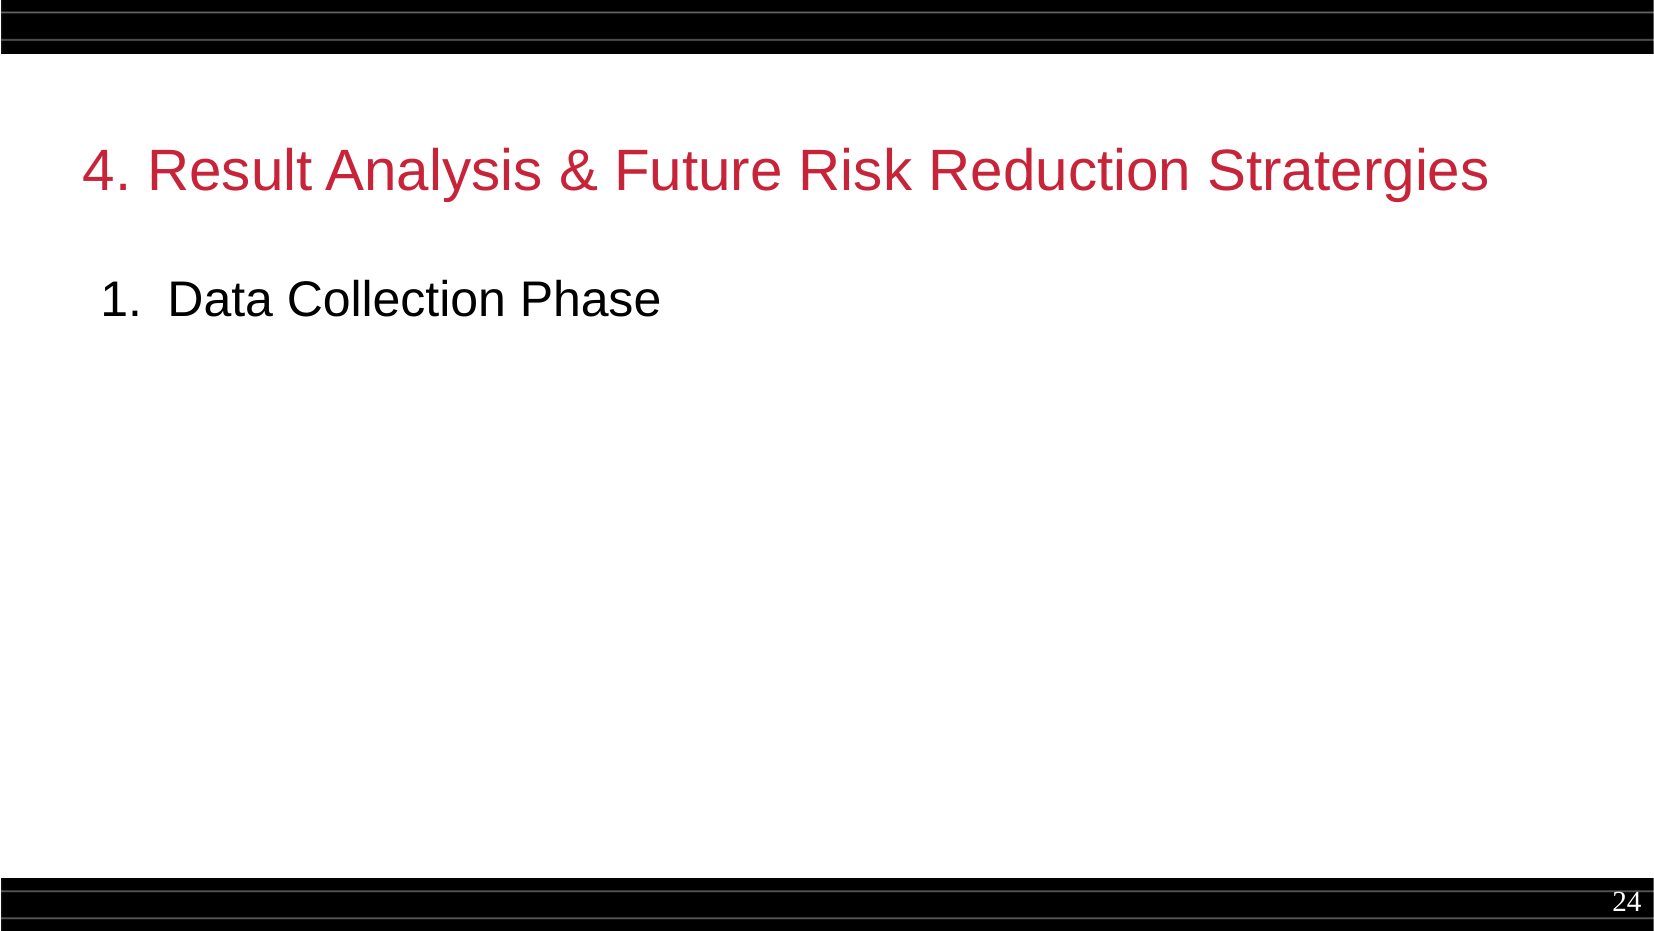

# 4. Result Analysis & Future Risk Reduction Stratergies
 Data Collection Phase